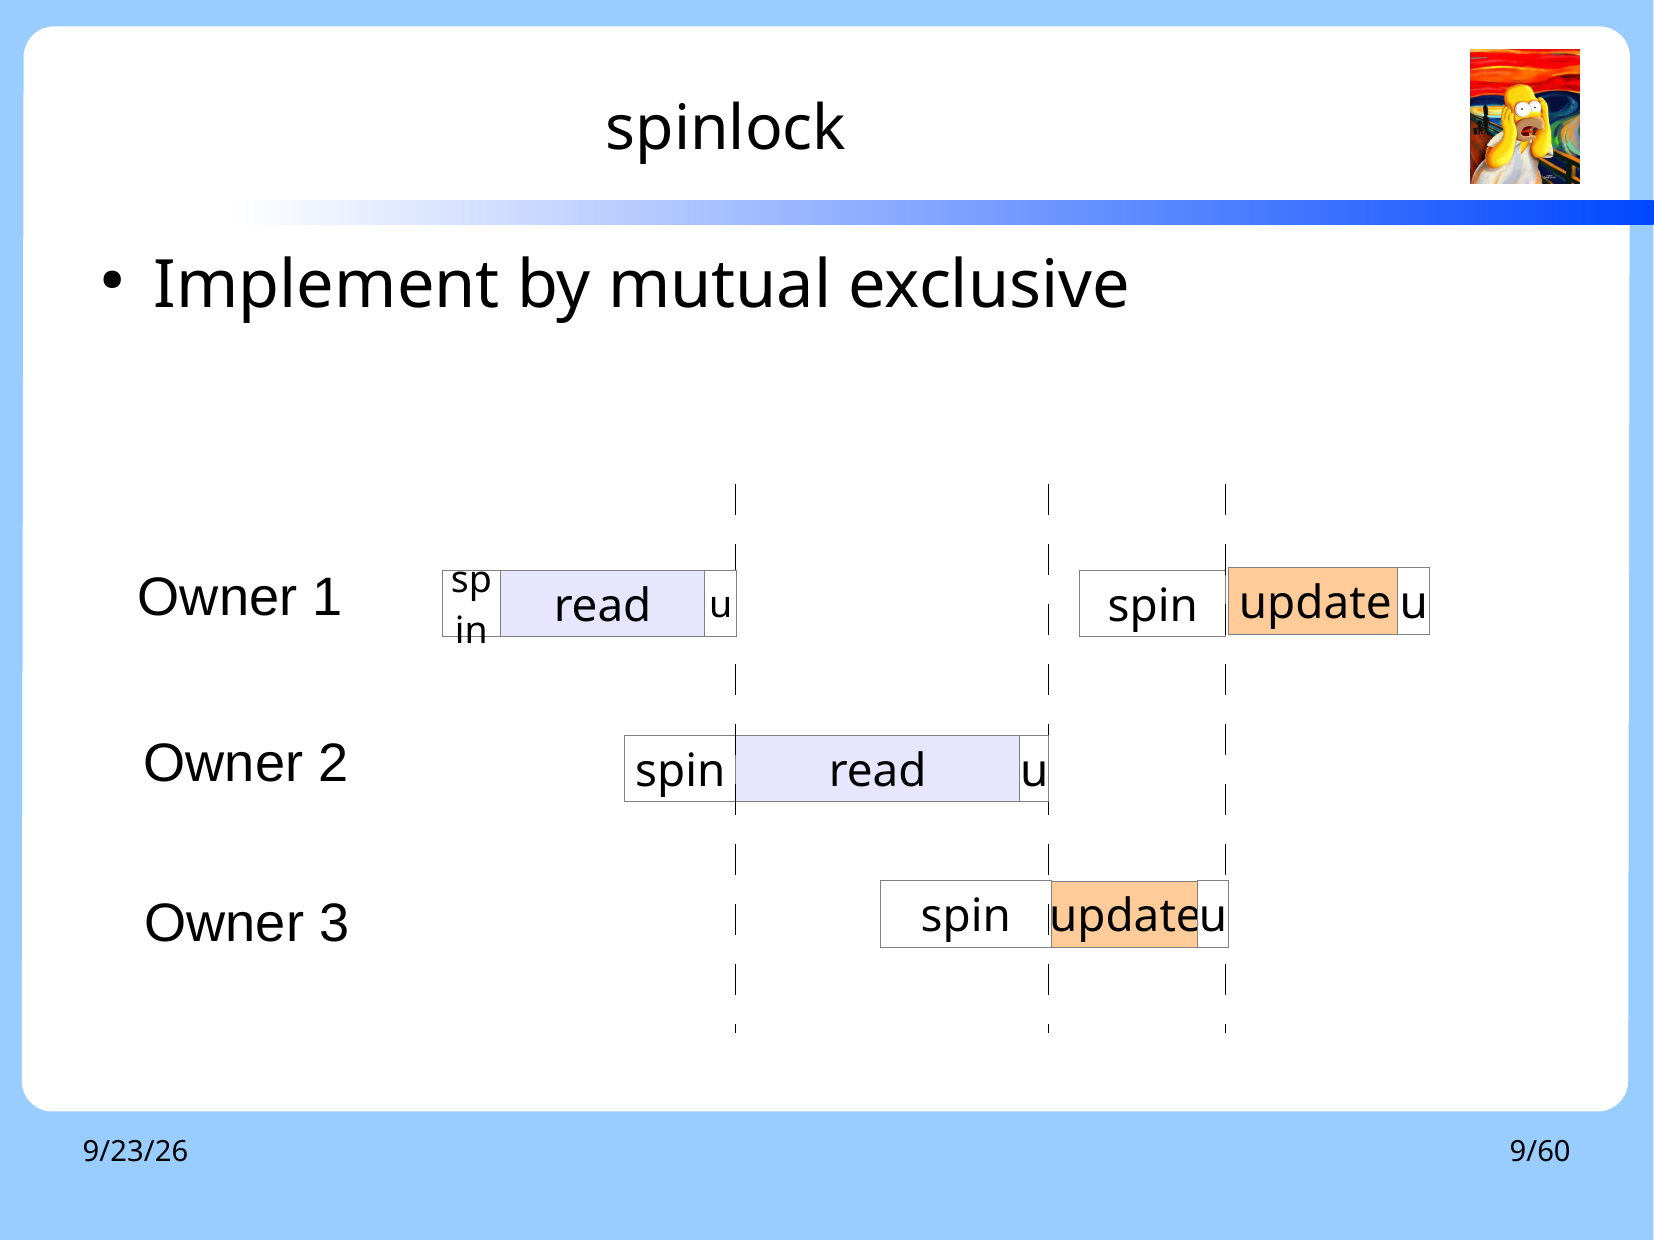

# spinlock
Implement by mutual exclusive
Owner 1
update
u
sp
in
u
spin
read
Owner 2
spin
u
read
spin
u
update
Owner 3
9